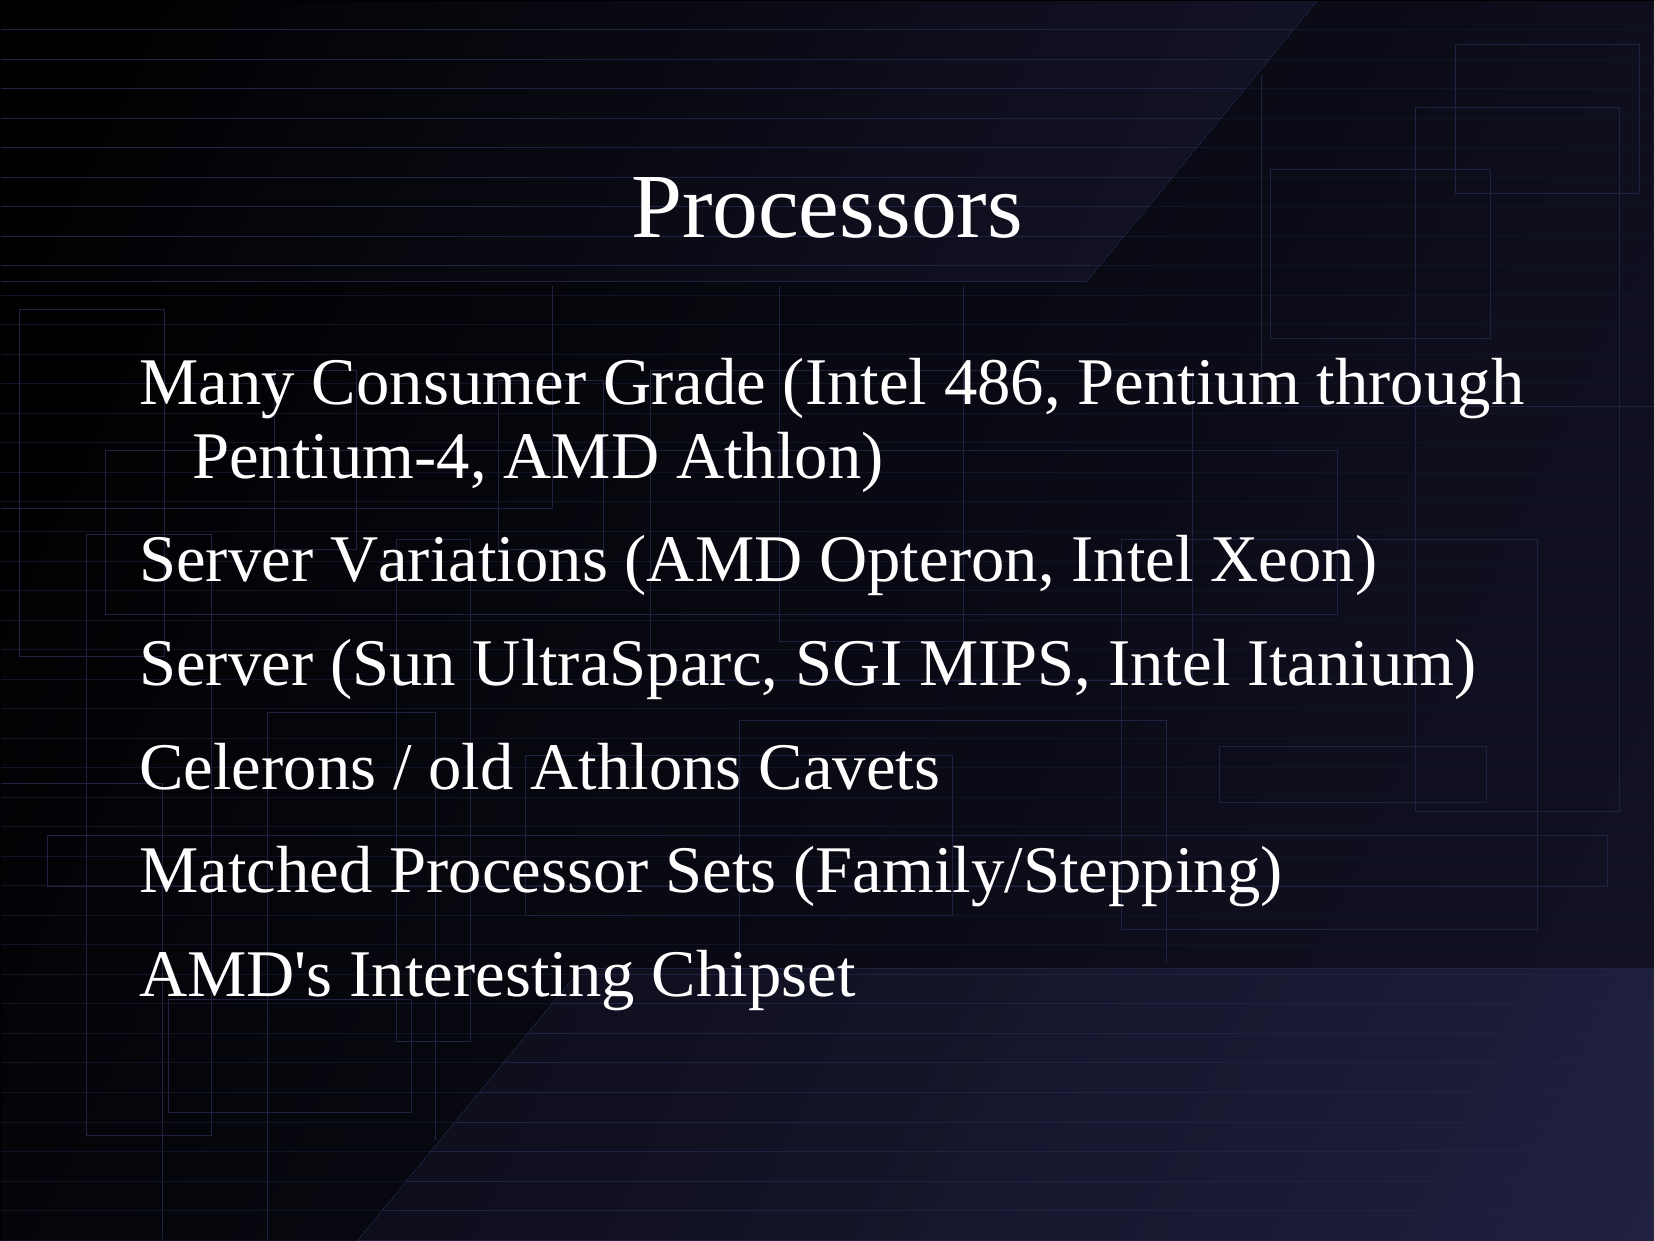

# Processors
Many Consumer Grade (Intel 486, Pentium through Pentium-4, AMD Athlon)
Server Variations (AMD Opteron, Intel Xeon)
Server (Sun UltraSparc, SGI MIPS, Intel Itanium)
Celerons / old Athlons Cavets
Matched Processor Sets (Family/Stepping)
AMD's Interesting Chipset